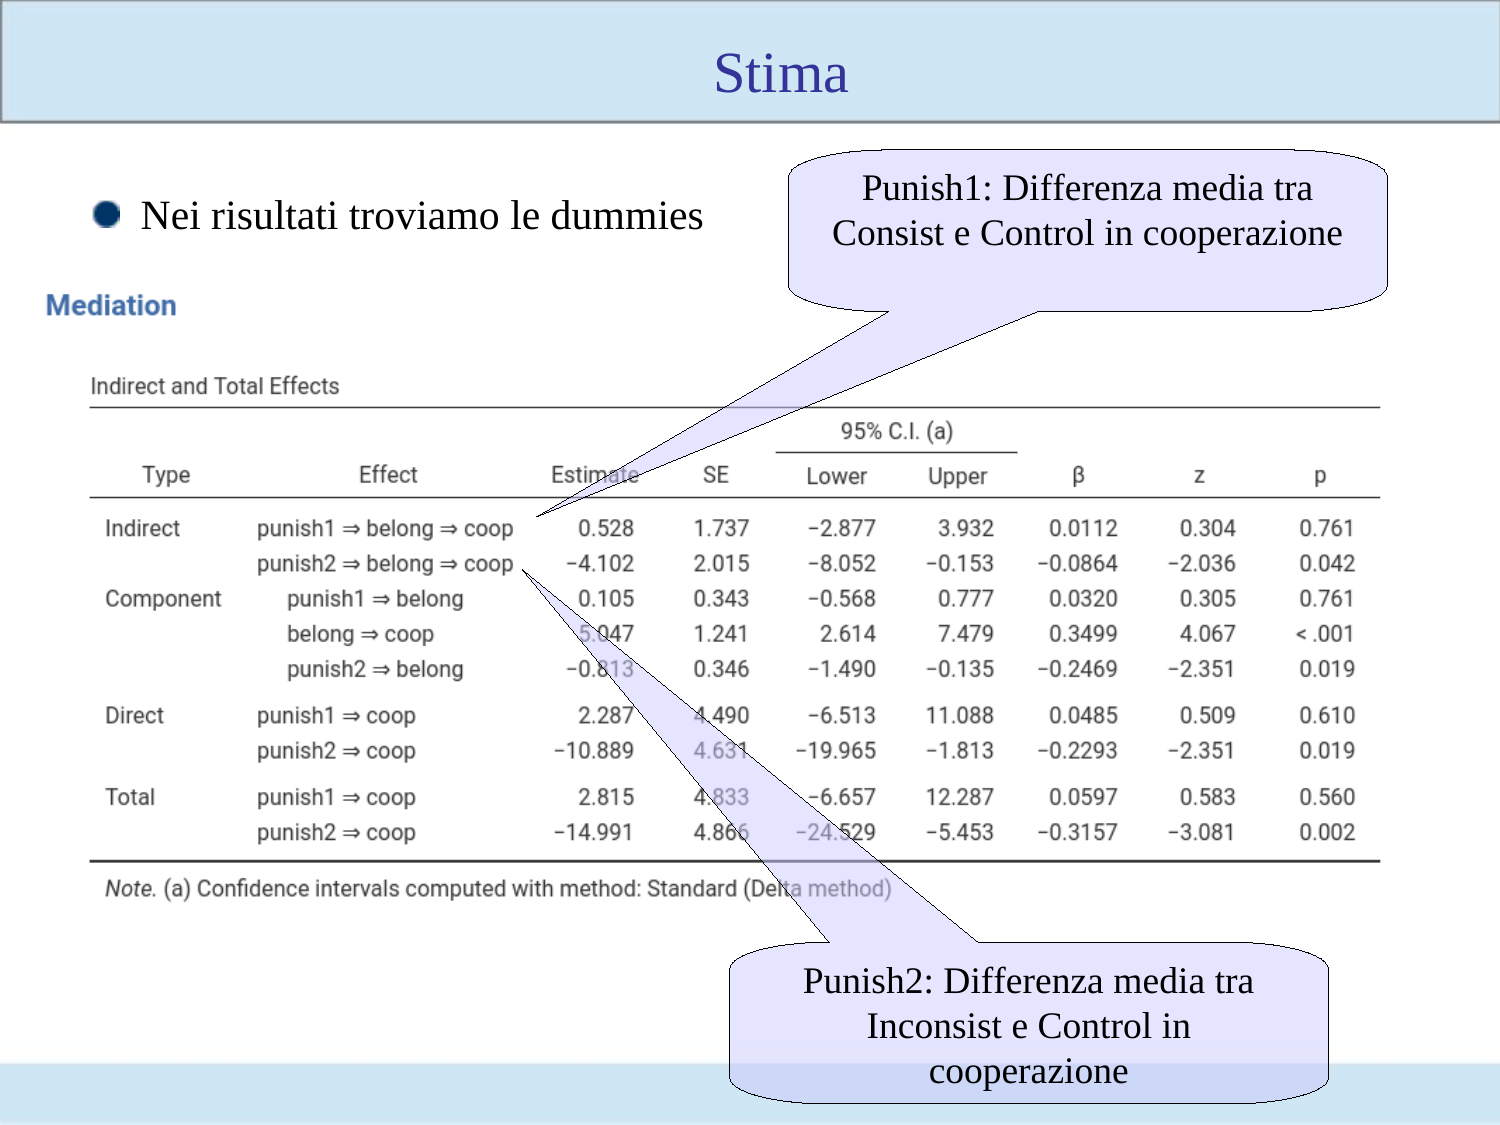

# Stima
 Nei risultati troviamo le dummies
Punish1: Differenza media tra Consist e Control in cooperazione
Punish2: Differenza media tra Inconsist e Control in cooperazione